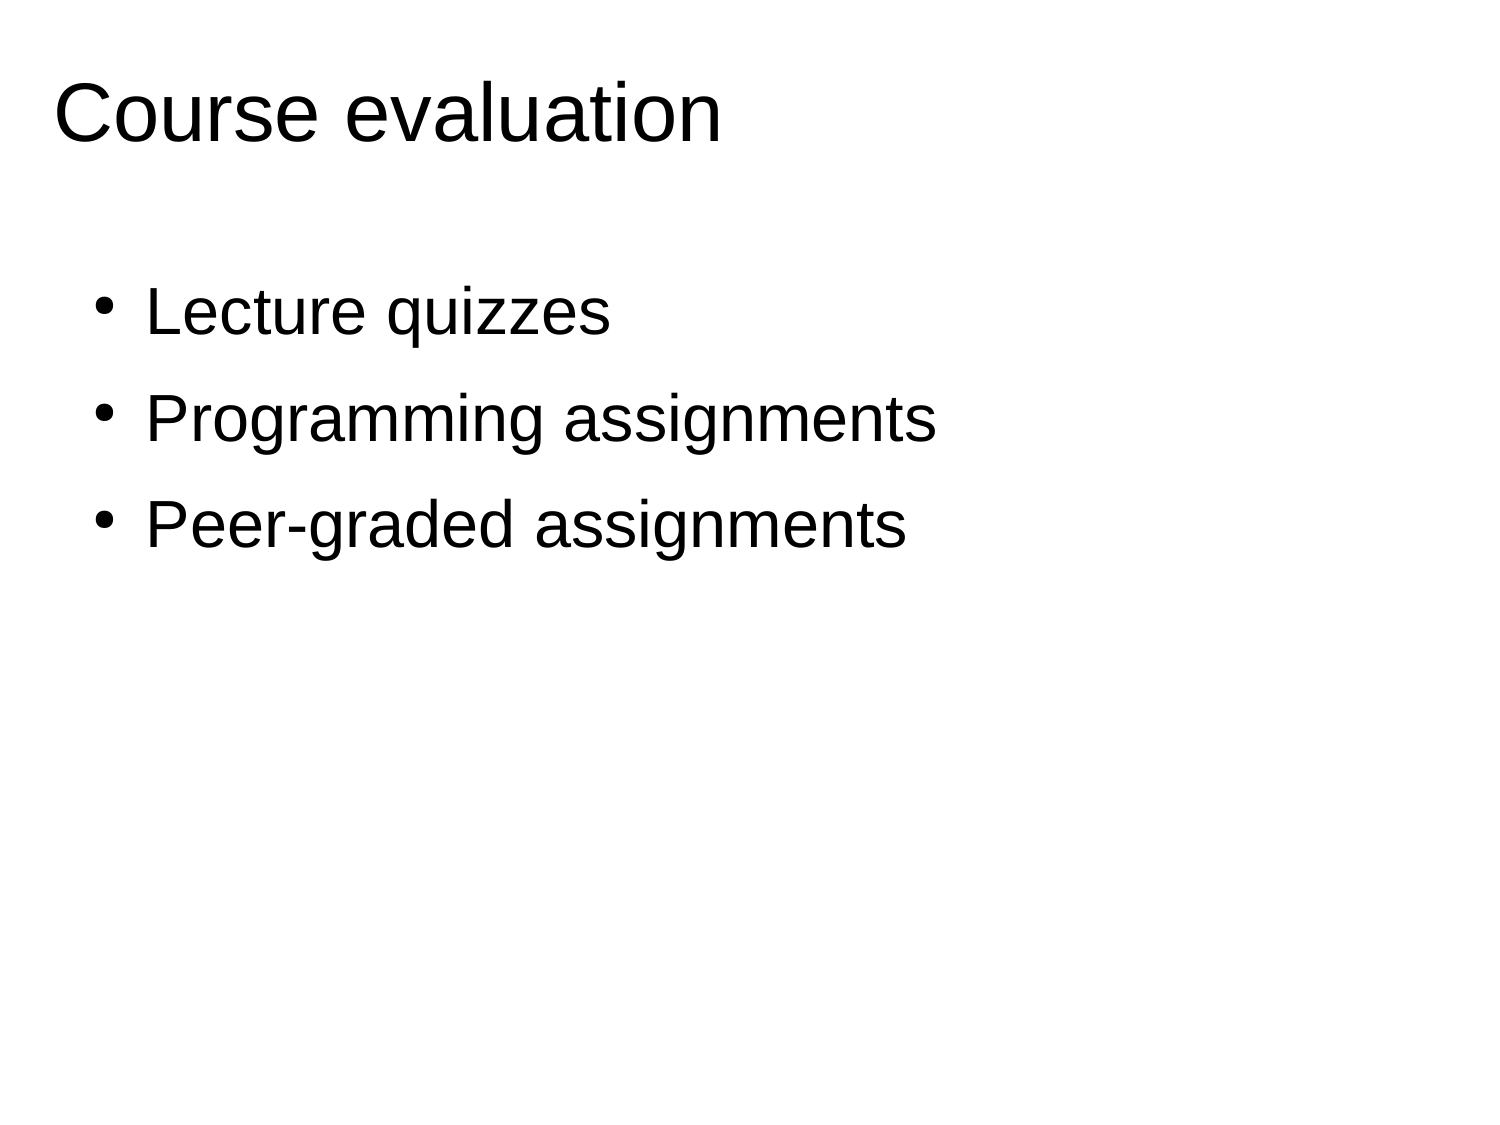

# Course evaluation
Lecture quizzes
Programming assignments
Peer-graded assignments